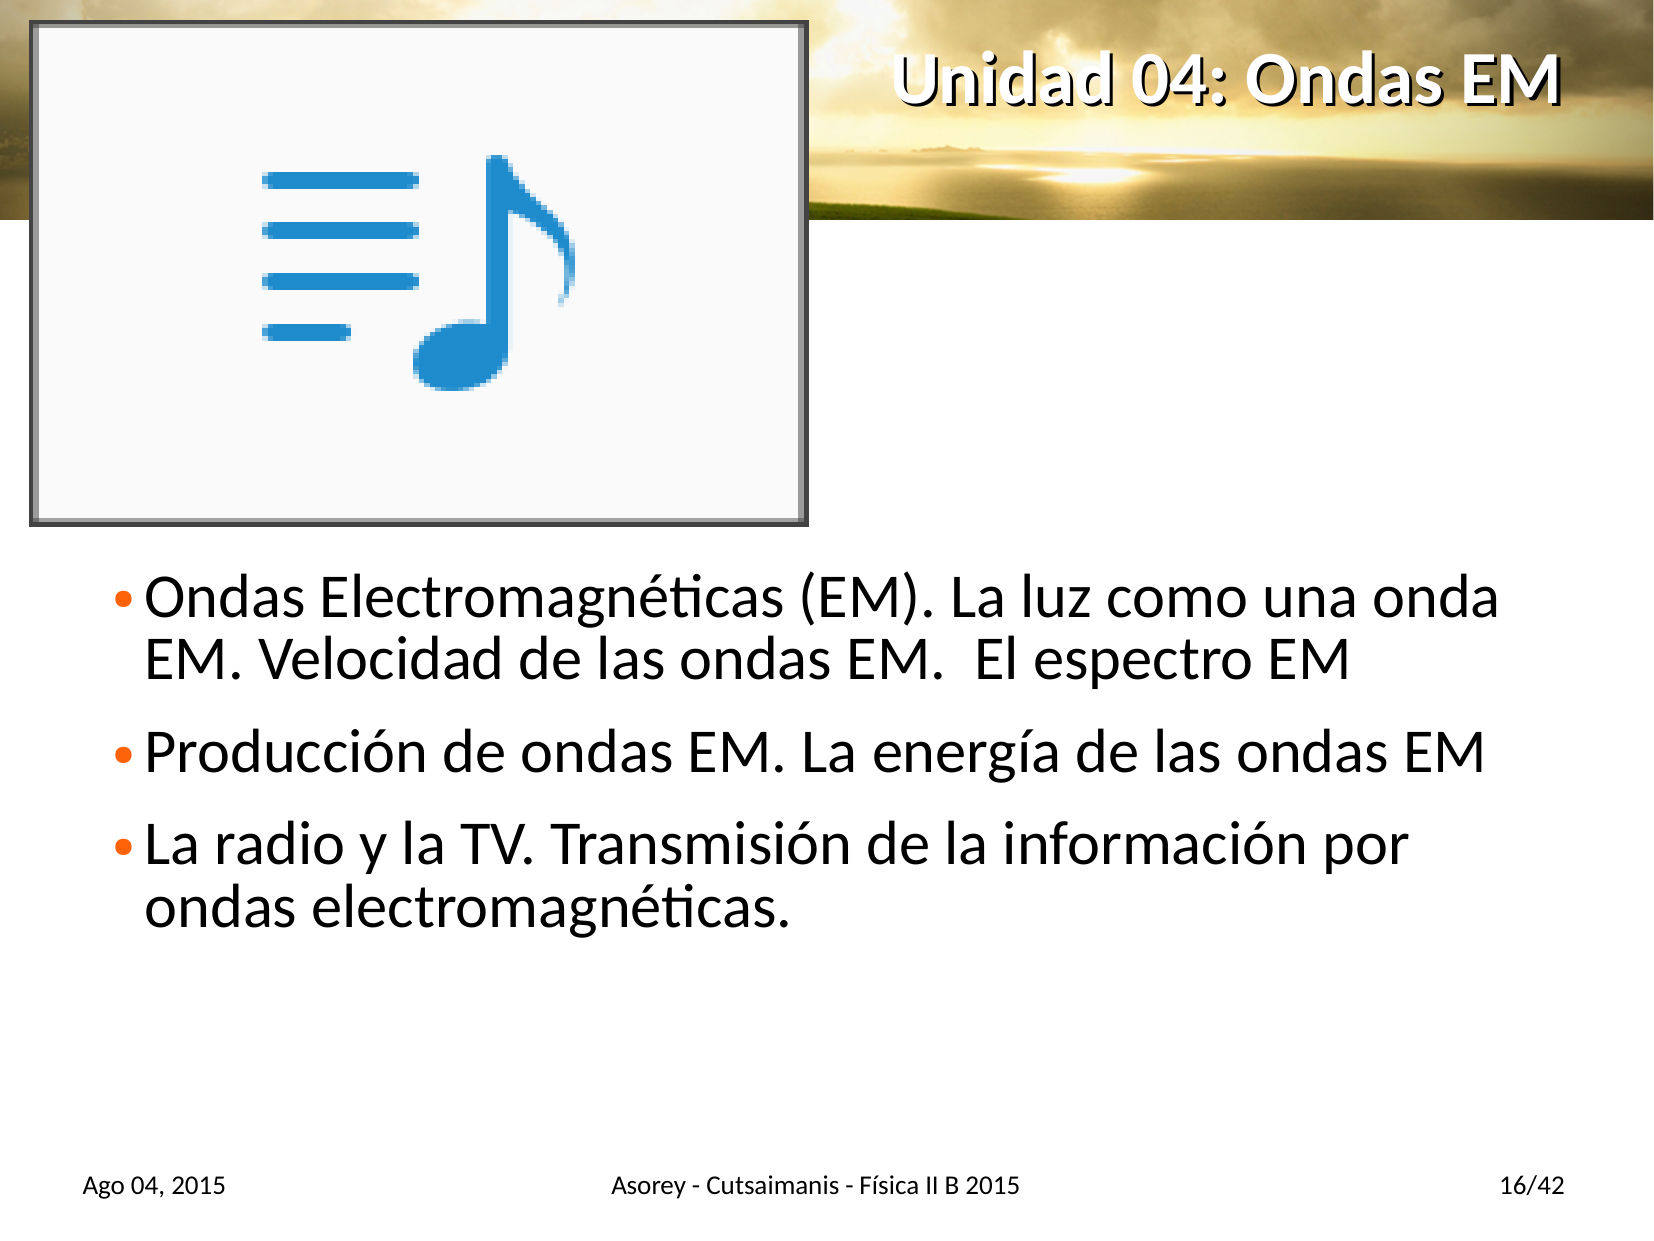

# Unidad 04: Ondas EM
Ondas Electromagnéticas (EM). La luz como una onda EM. Velocidad de las ondas EM. El espectro EM
Producción de ondas EM. La energía de las ondas EM
La radio y la TV. Transmisión de la información por ondas electromagnéticas.
Ago 04, 2015
Asorey - Cutsaimanis - Física II B 2015
16